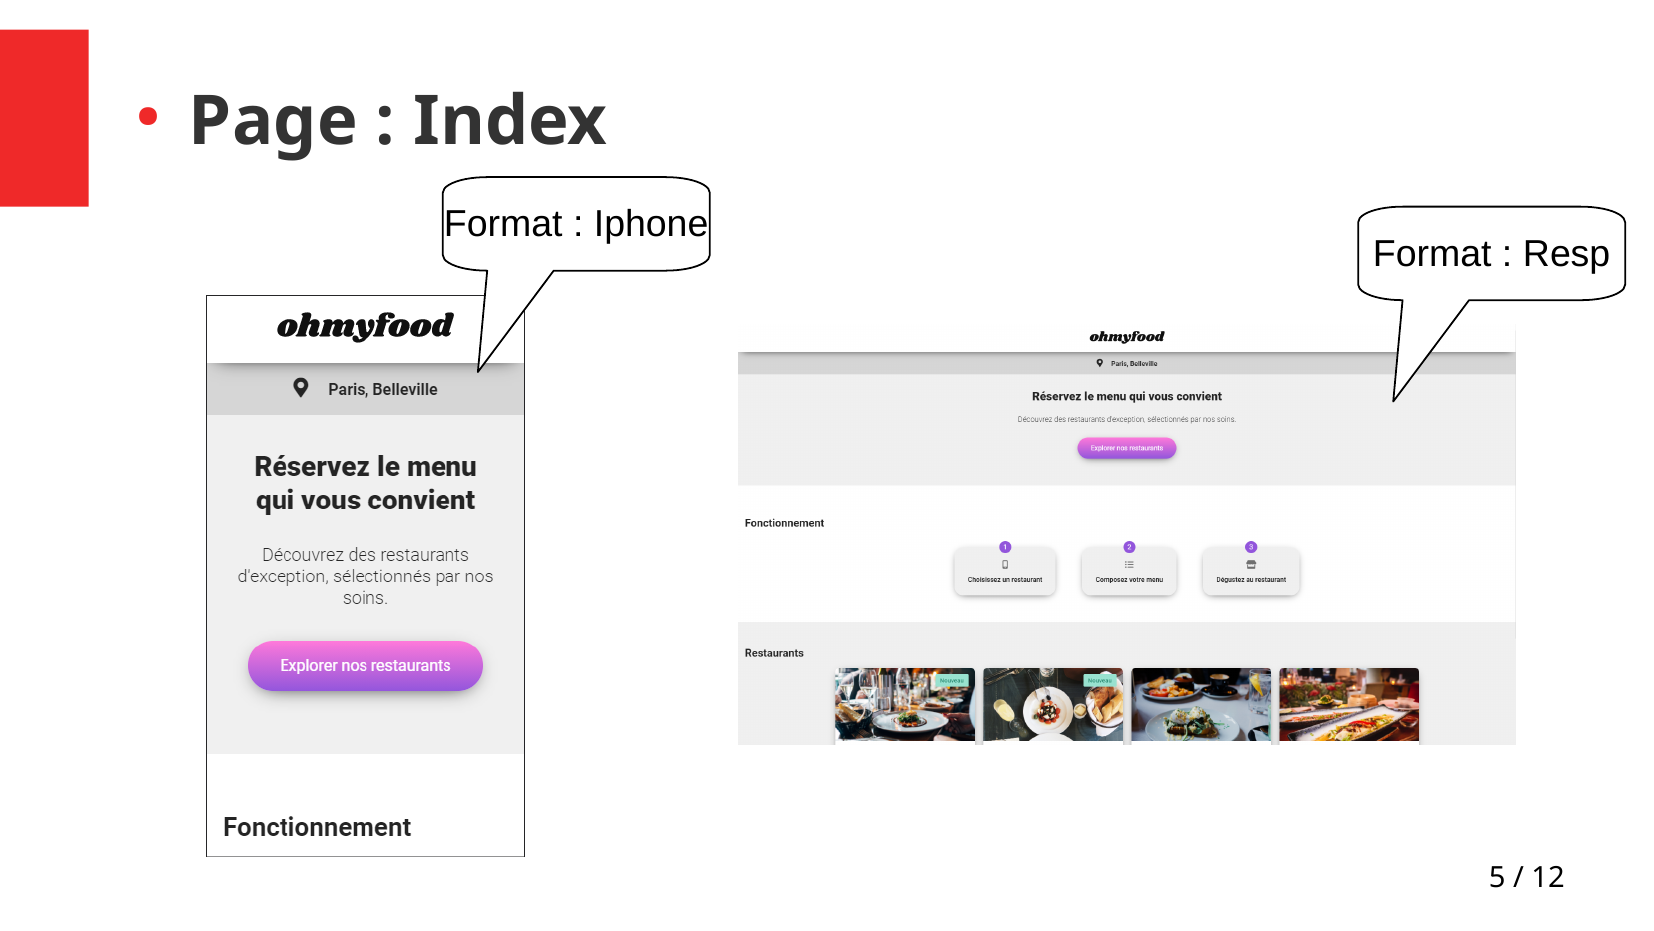

# Page : Index
Format : Iphone
Format : Resp
5